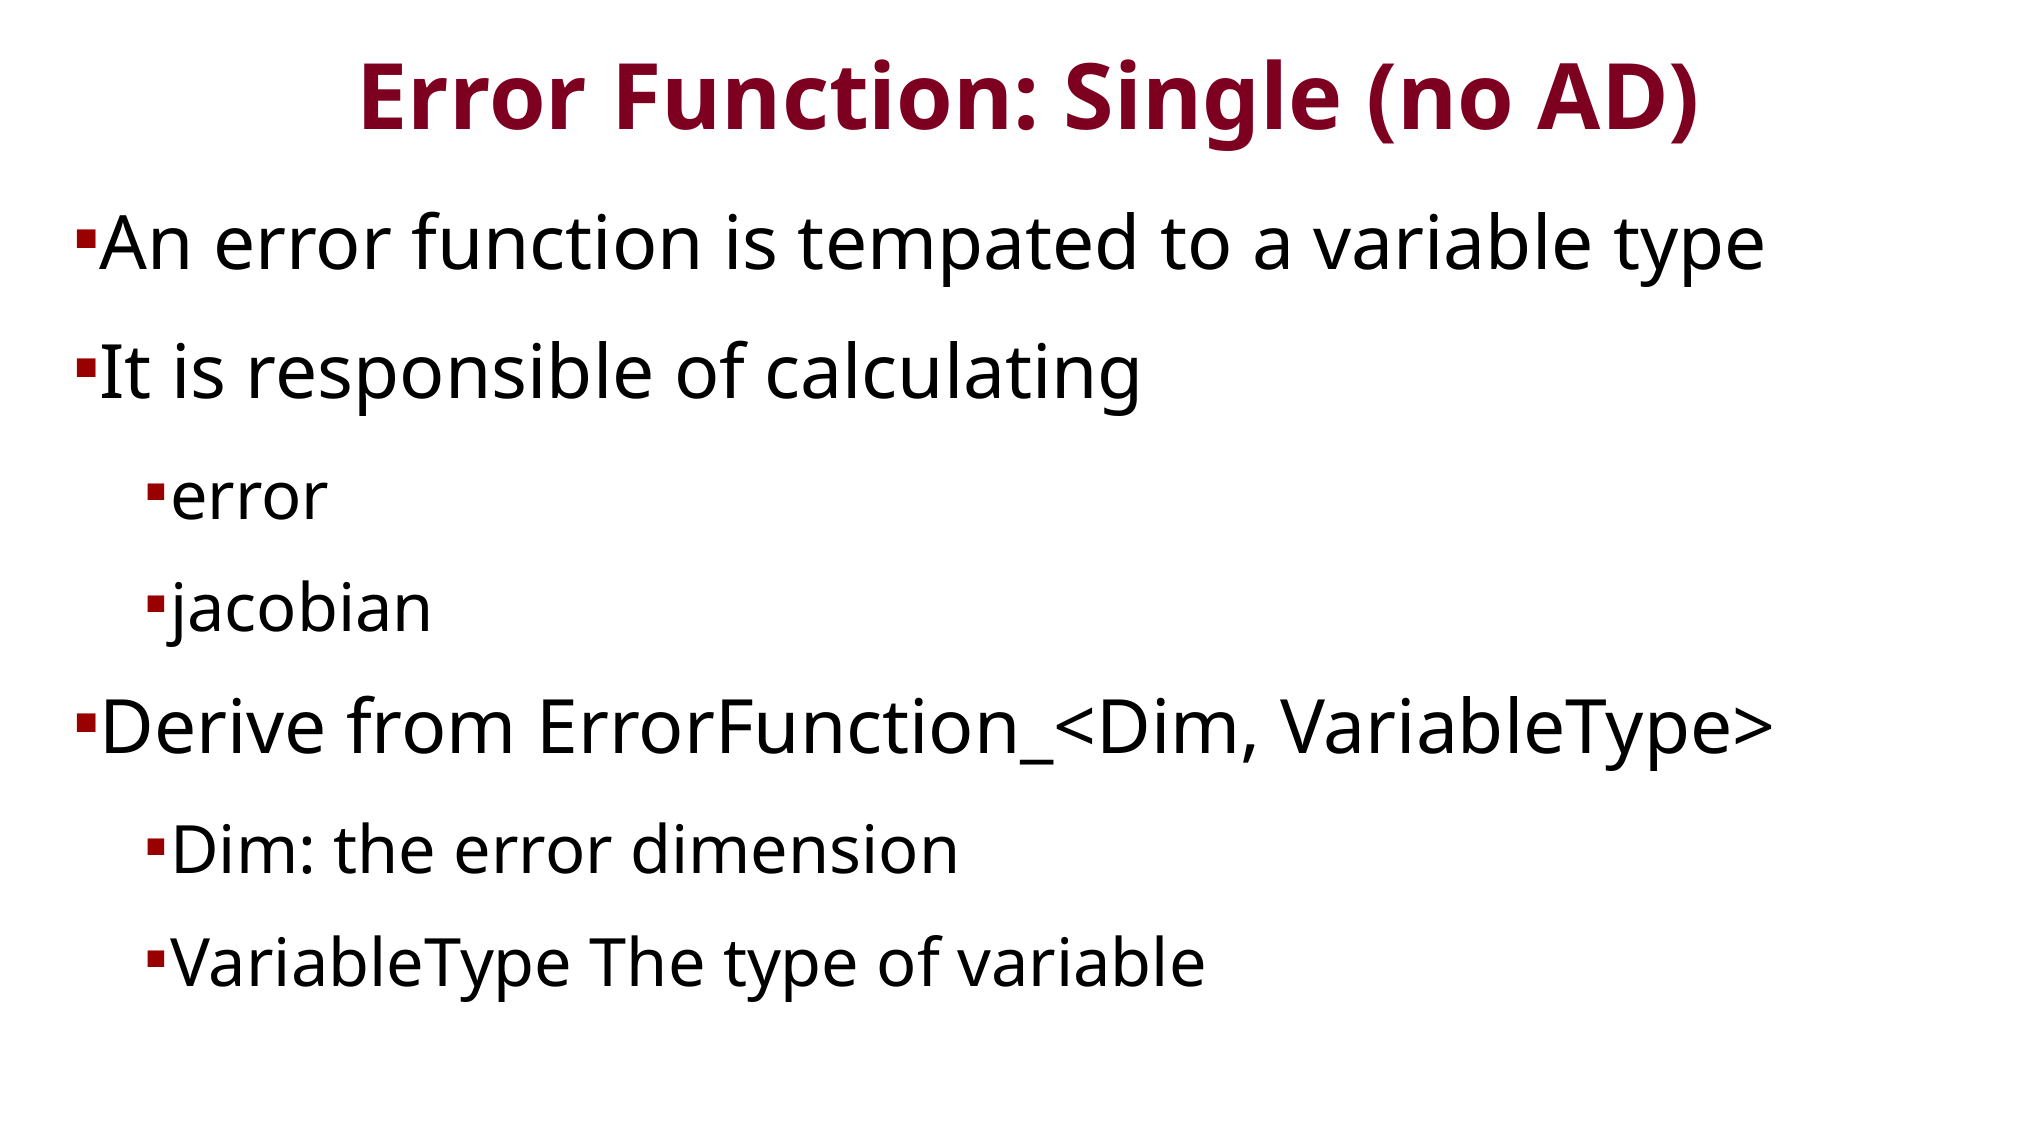

# Error Function: Single (no AD)
An error function is tempated to a variable type
It is responsible of calculating
error
jacobian
Derive from ErrorFunction_<Dim, VariableType>
Dim: the error dimension
VariableType The type of variable